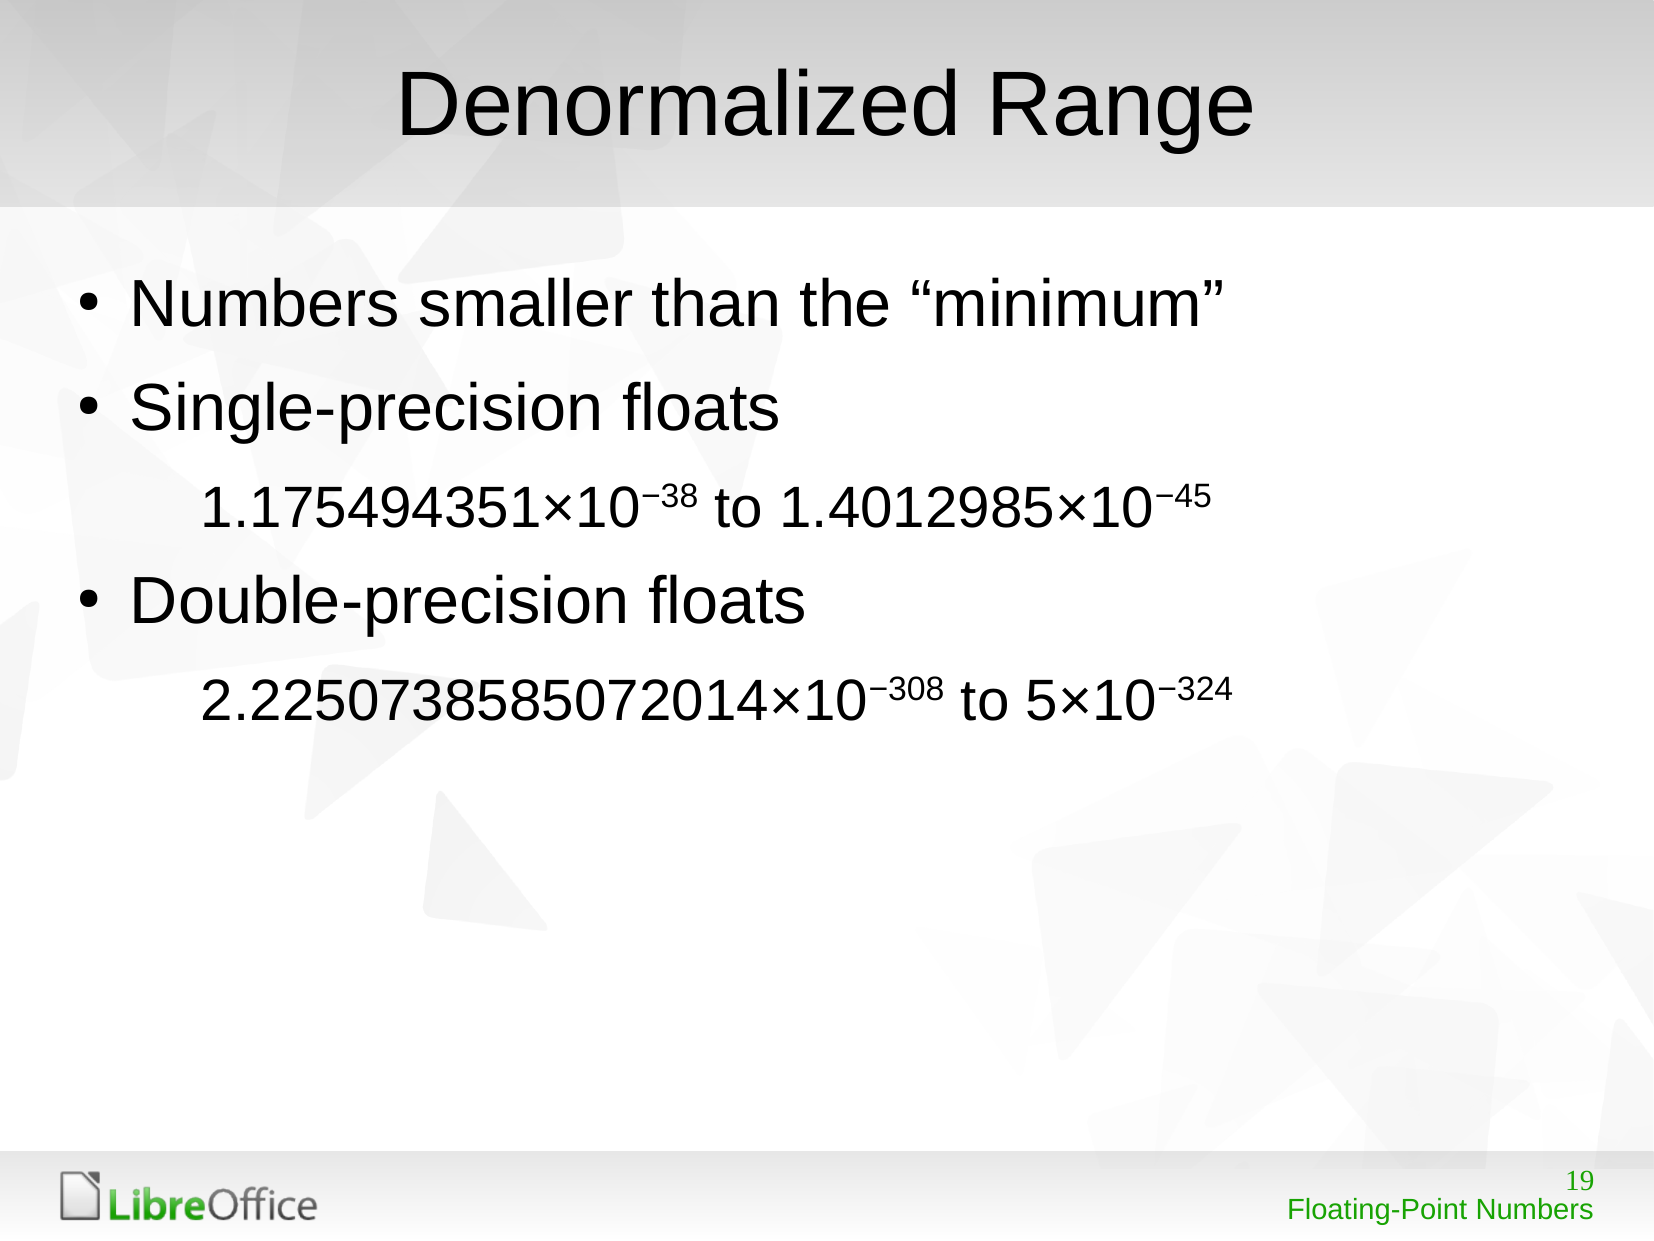

# Denormalized Range
Numbers smaller than the “minimum”
Single-precision floats
1.175494351×10−38 to 1.4012985×10−45
Double-precision floats
2.2250738585072014×10−308 to 5×10−324
19
Floating-Point Numbers